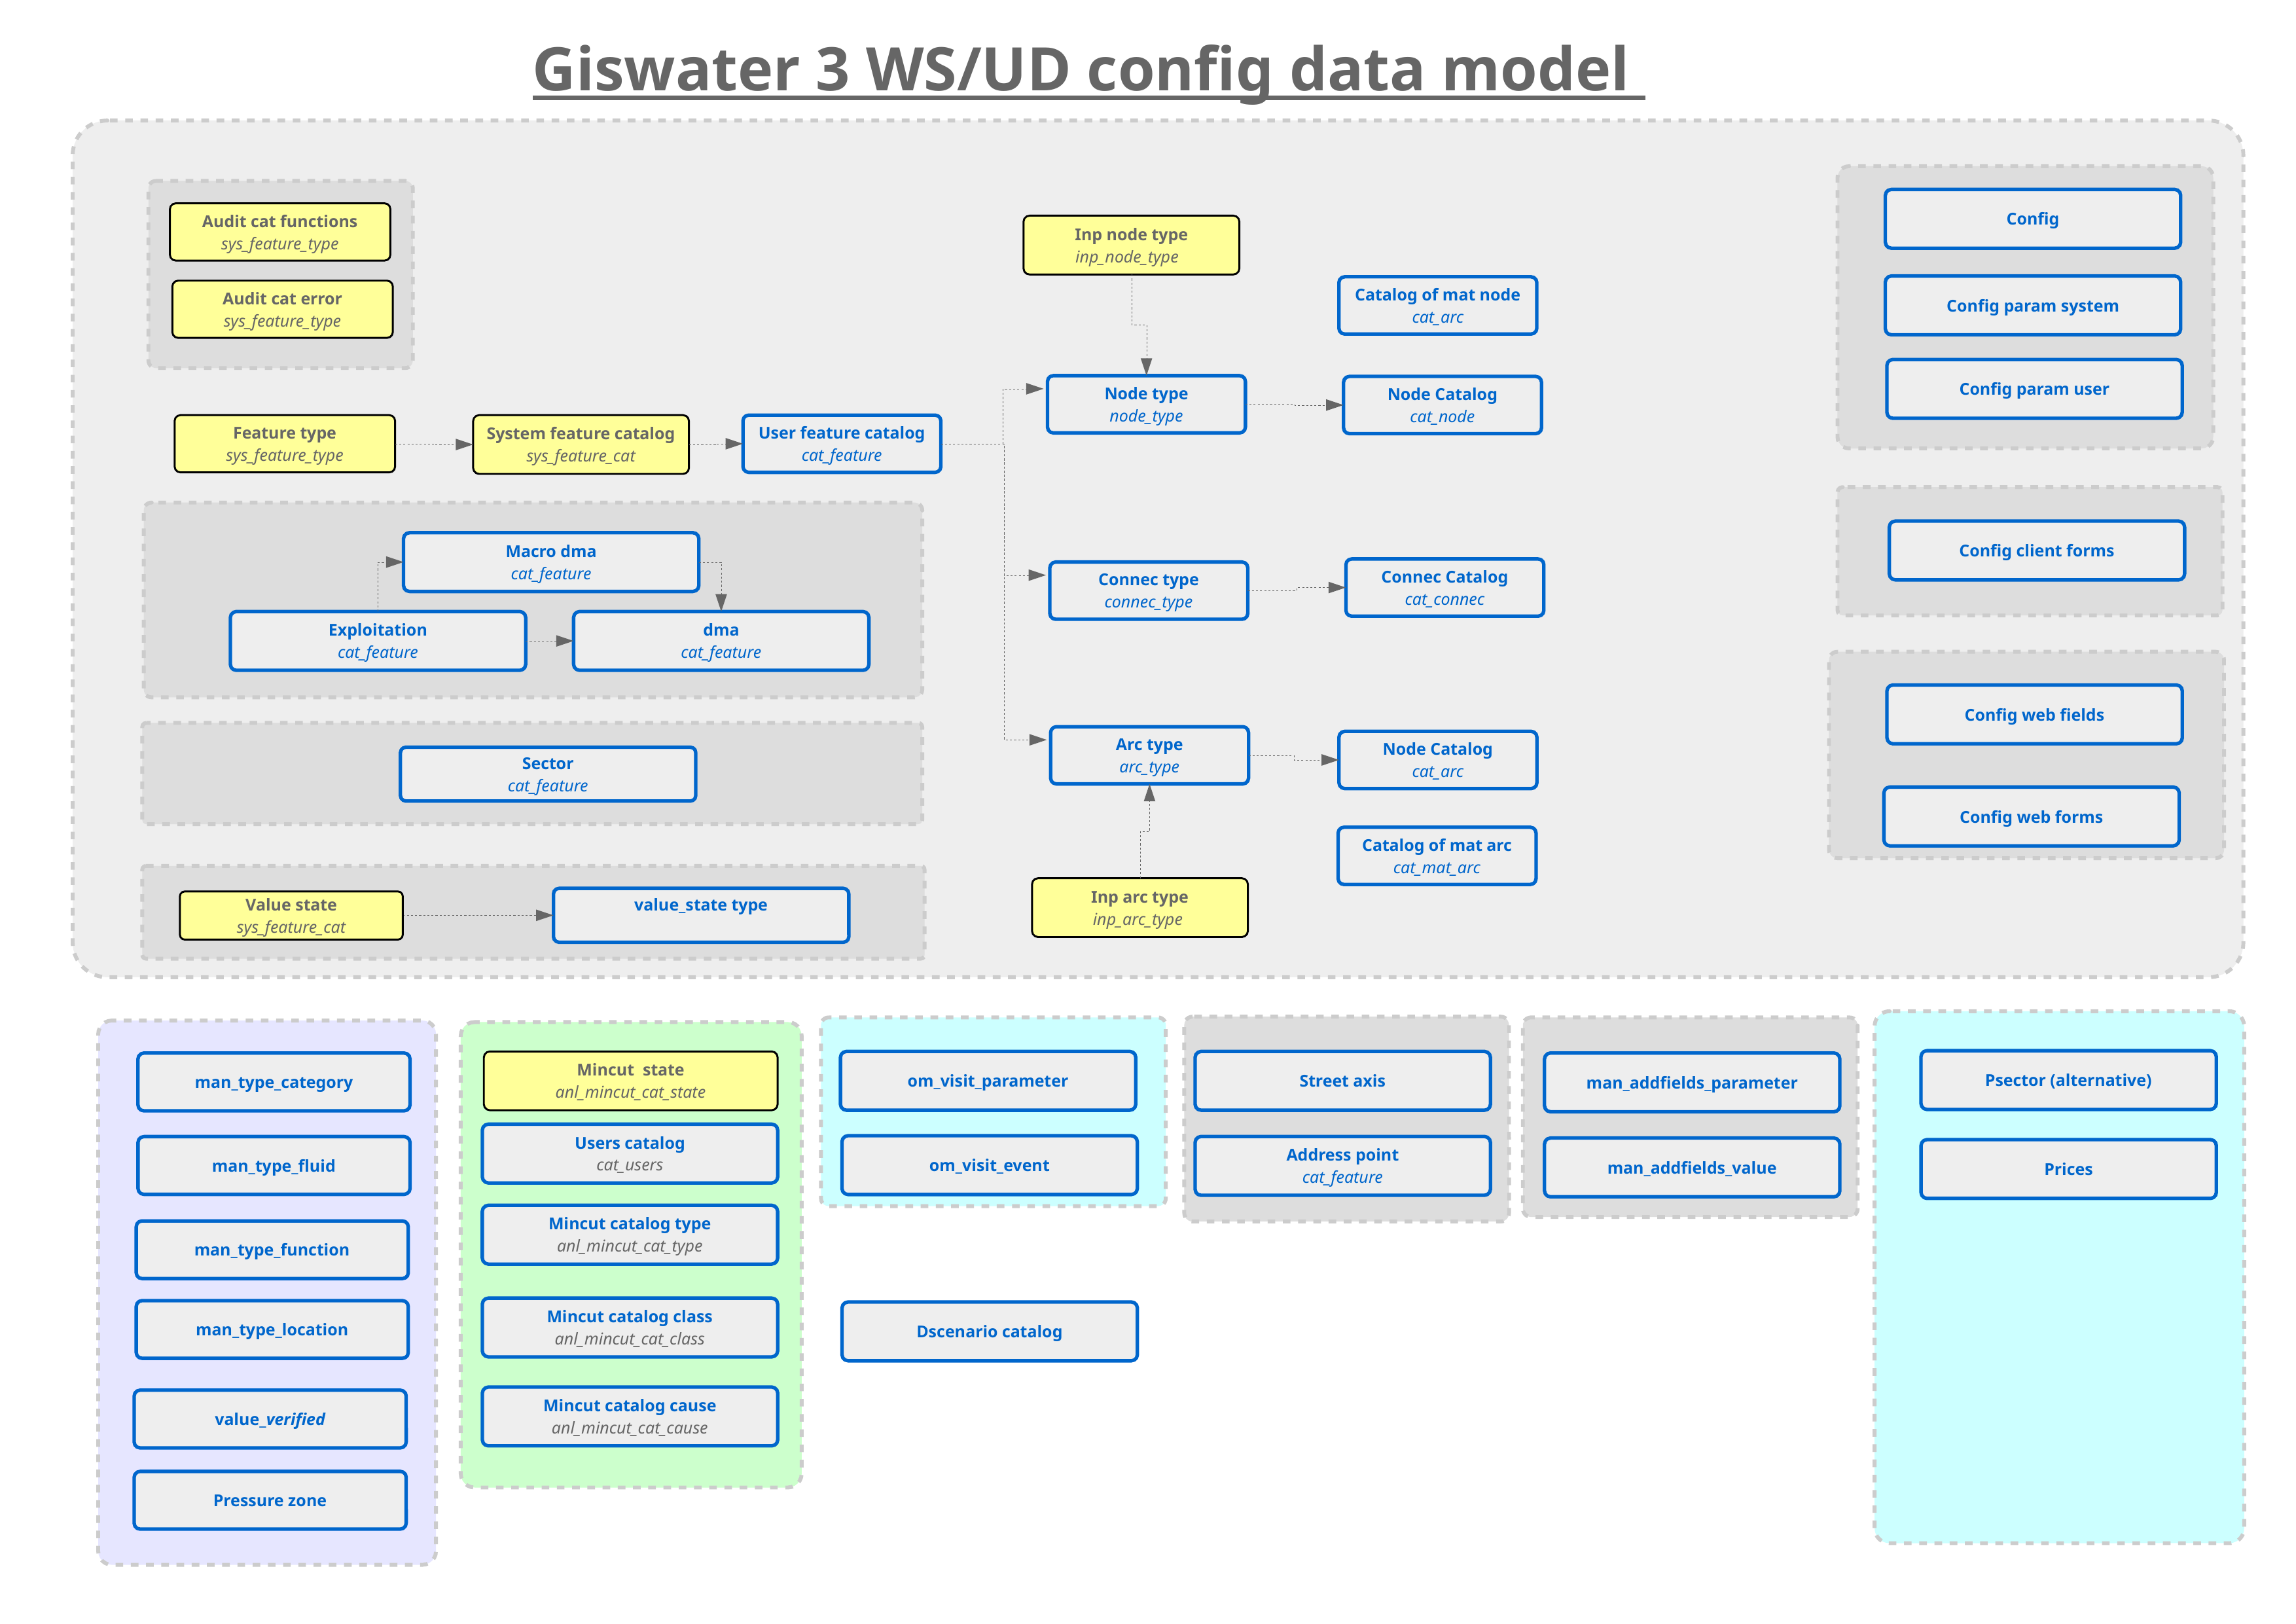

Giswater 3 WS/UD config data model
Config
Audit cat functions
sys_feature_type
Inp node type
inp_node_type
Config param system
Catalog of mat node
cat_arc
Audit cat error
sys_feature_type
Config param user
Node type
node_type
Node Catalog
cat_node
Feature type
sys_feature_type
System feature catalog
sys_feature_cat
User feature catalog
cat_feature
Config client forms
Macro dma
cat_feature
Connec Catalog
cat_connec
Connec type
connec_type
Exploitation
cat_feature
dma
cat_feature
Config web fields
Arc type
arc_type
Node Catalog
cat_arc
Sector
cat_feature
Config web forms
Catalog of mat arc
cat_mat_arc
Inp arc type
inp_arc_type
value_state type
Value state
sys_feature_cat
Psector (alternative)
Mincut state
anl_mincut_cat_state
om_visit_parameter
Street axis
man_addfields_parameter
man_type_category
Users catalog
cat_users
om_visit_event
Address point
cat_feature
man_type_fluid
man_addfields_value
Prices
Mincut catalog type
anl_mincut_cat_type
man_type_function
Mincut catalog class
anl_mincut_cat_class
man_type_location
Dscenario catalog
Mincut catalog cause
anl_mincut_cat_cause
value_verified
Pressure zone